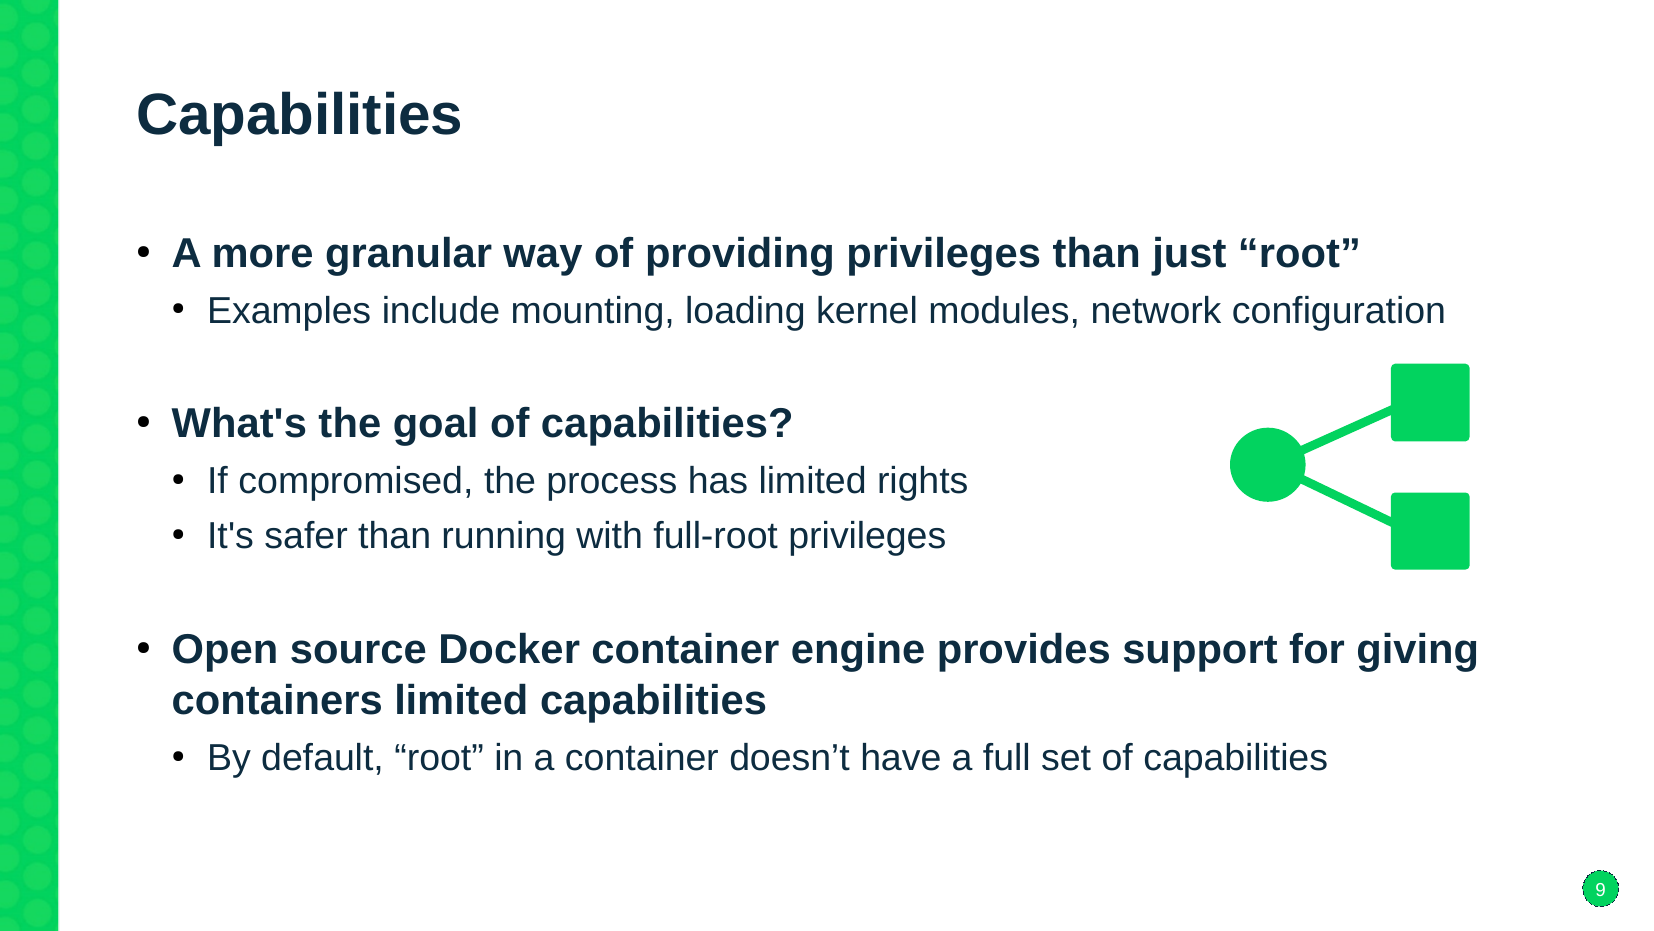

# Capabilities
A more granular way of providing privileges than just “root”
Examples include mounting, loading kernel modules, network configuration
What's the goal of capabilities?
If compromised, the process has limited rights
It's safer than running with full-root privileges
Open source Docker container engine provides support for giving containers limited capabilities
By default, “root” in a container doesn’t have a full set of capabilities
9